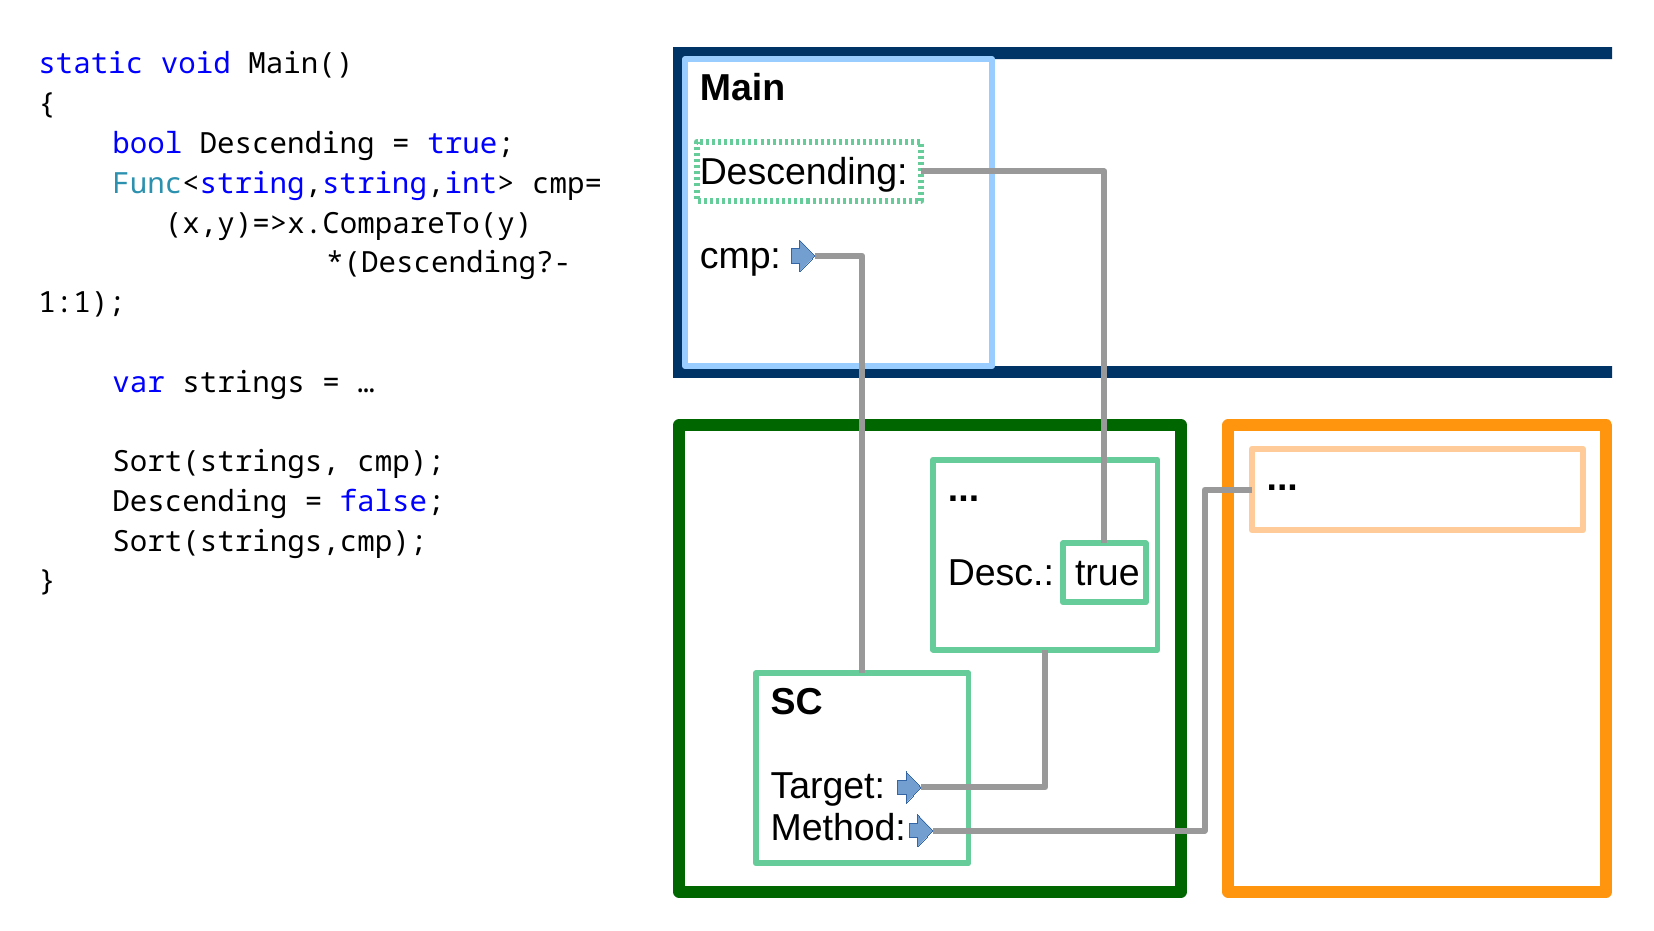

static void Main()
{
	bool Descending = true;
	Func<string,string,int> cmp=
	 (x,y)=>x.CompareTo(y)
	 	 *(Descending?-1:1);
	var strings = …
	Sort(strings, cmp);
	Descending = false;
	Sort(strings,cmp);
}
Main
Descending:
cmp:
...
...
Desc.: true
SC
Target:
Method: